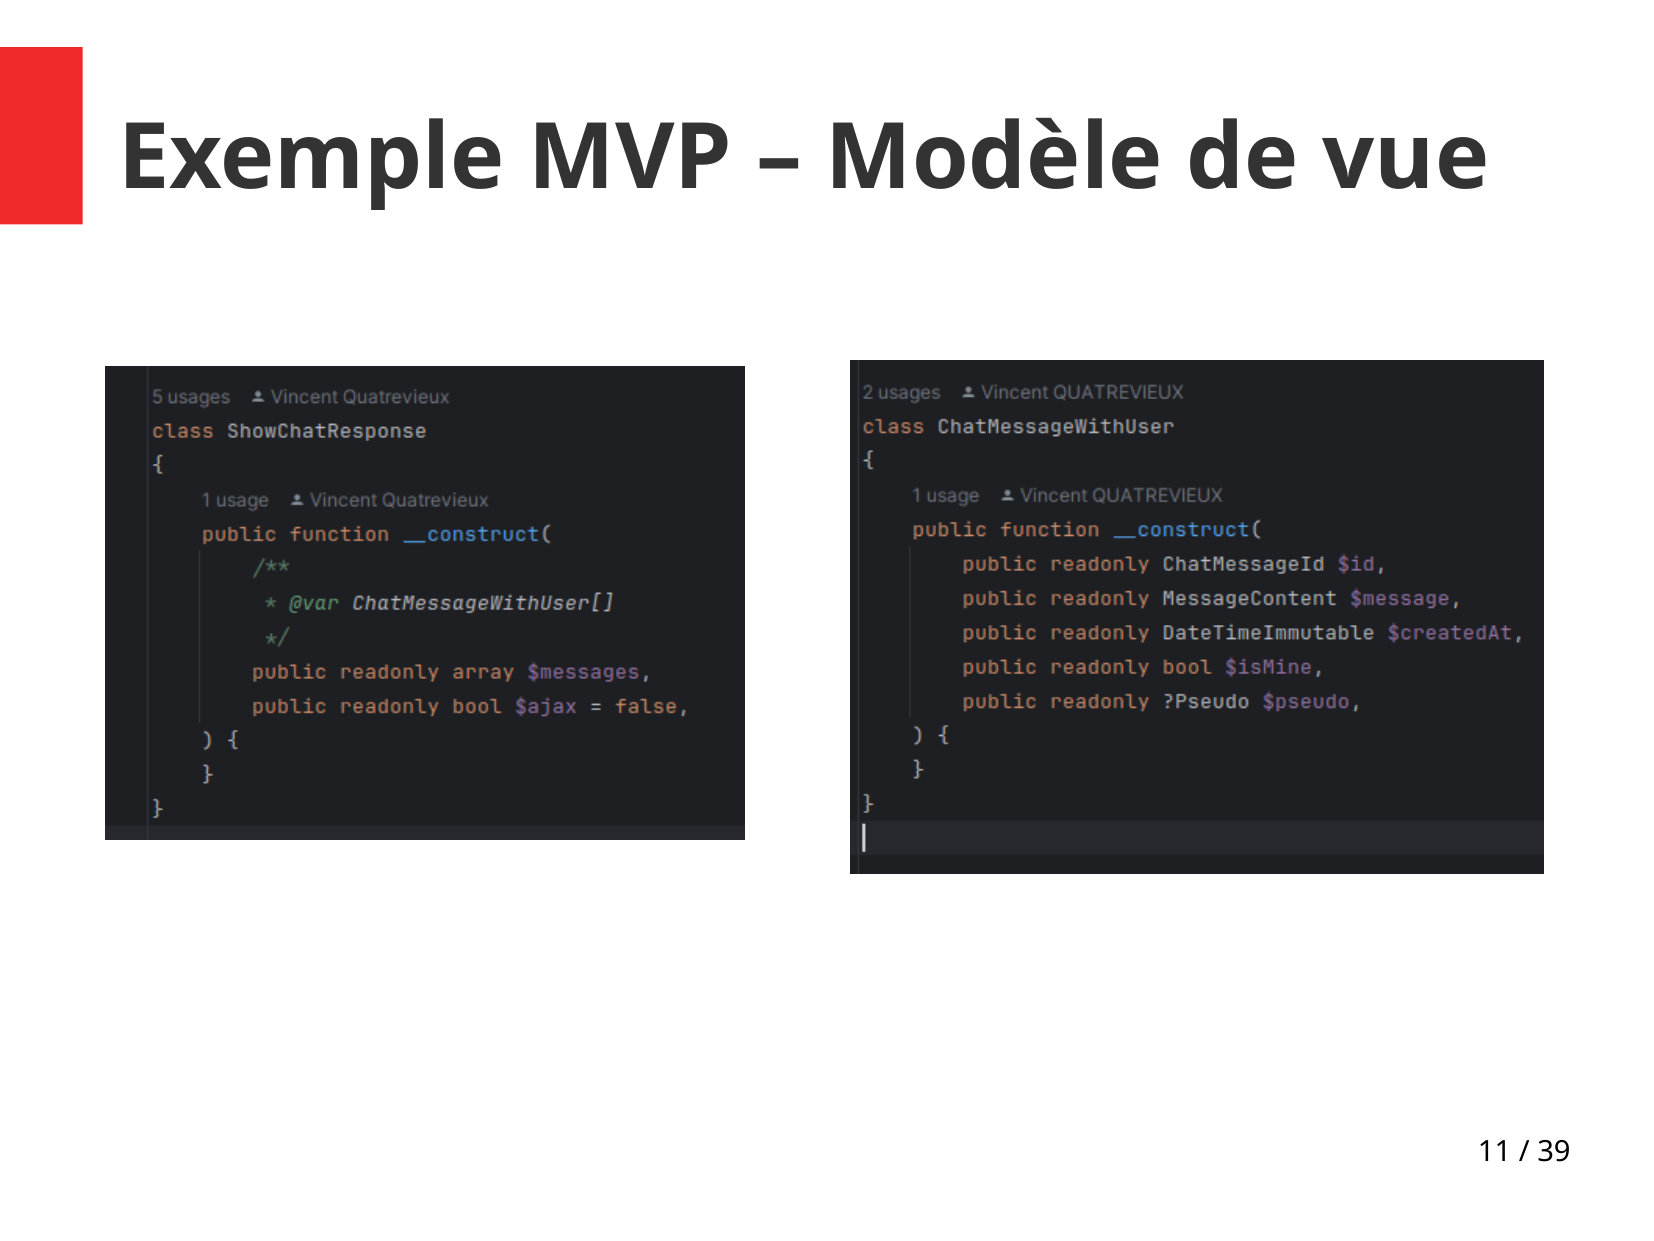

# Exemple MVP – Modèle de vue
11